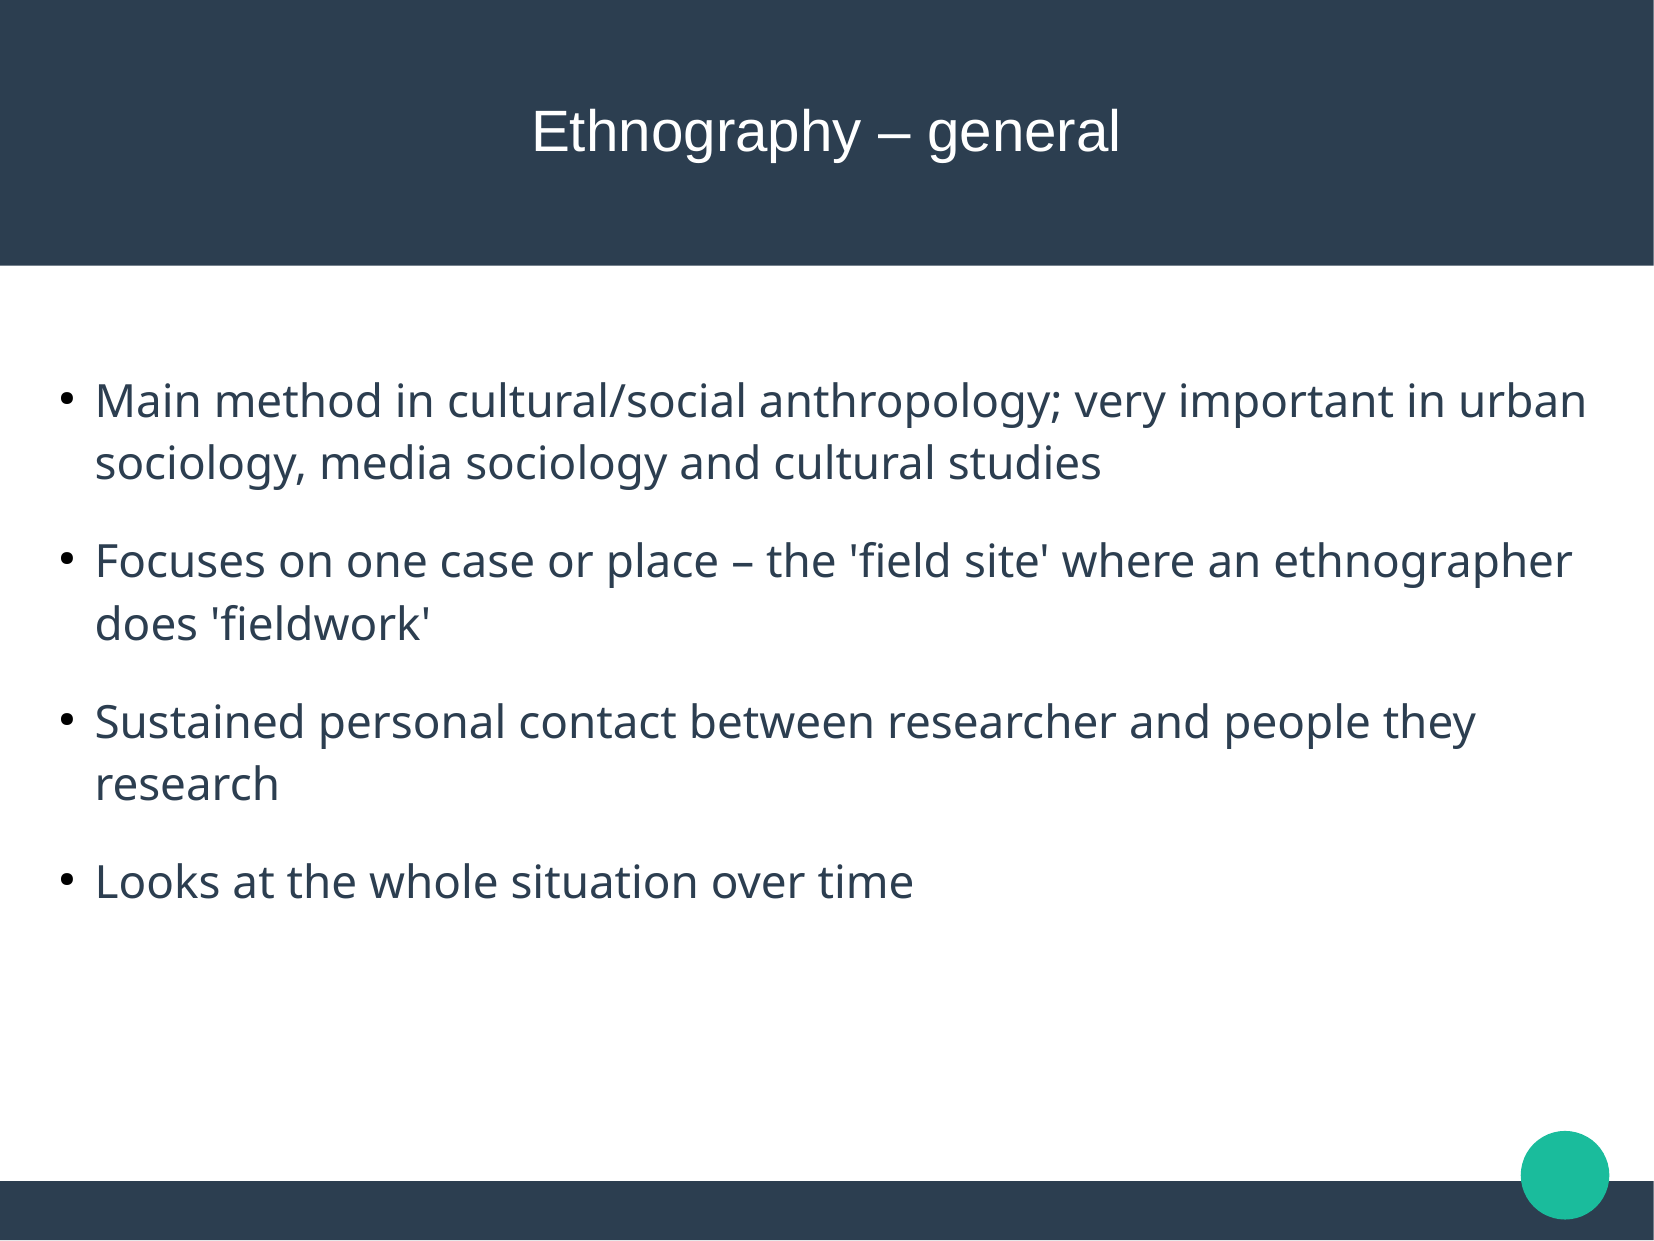

# Ethnography – general
Main method in cultural/social anthropology; very important in urban sociology, media sociology and cultural studies
Focuses on one case or place – the 'field site' where an ethnographer does 'fieldwork'
Sustained personal contact between researcher and people they research
Looks at the whole situation over time